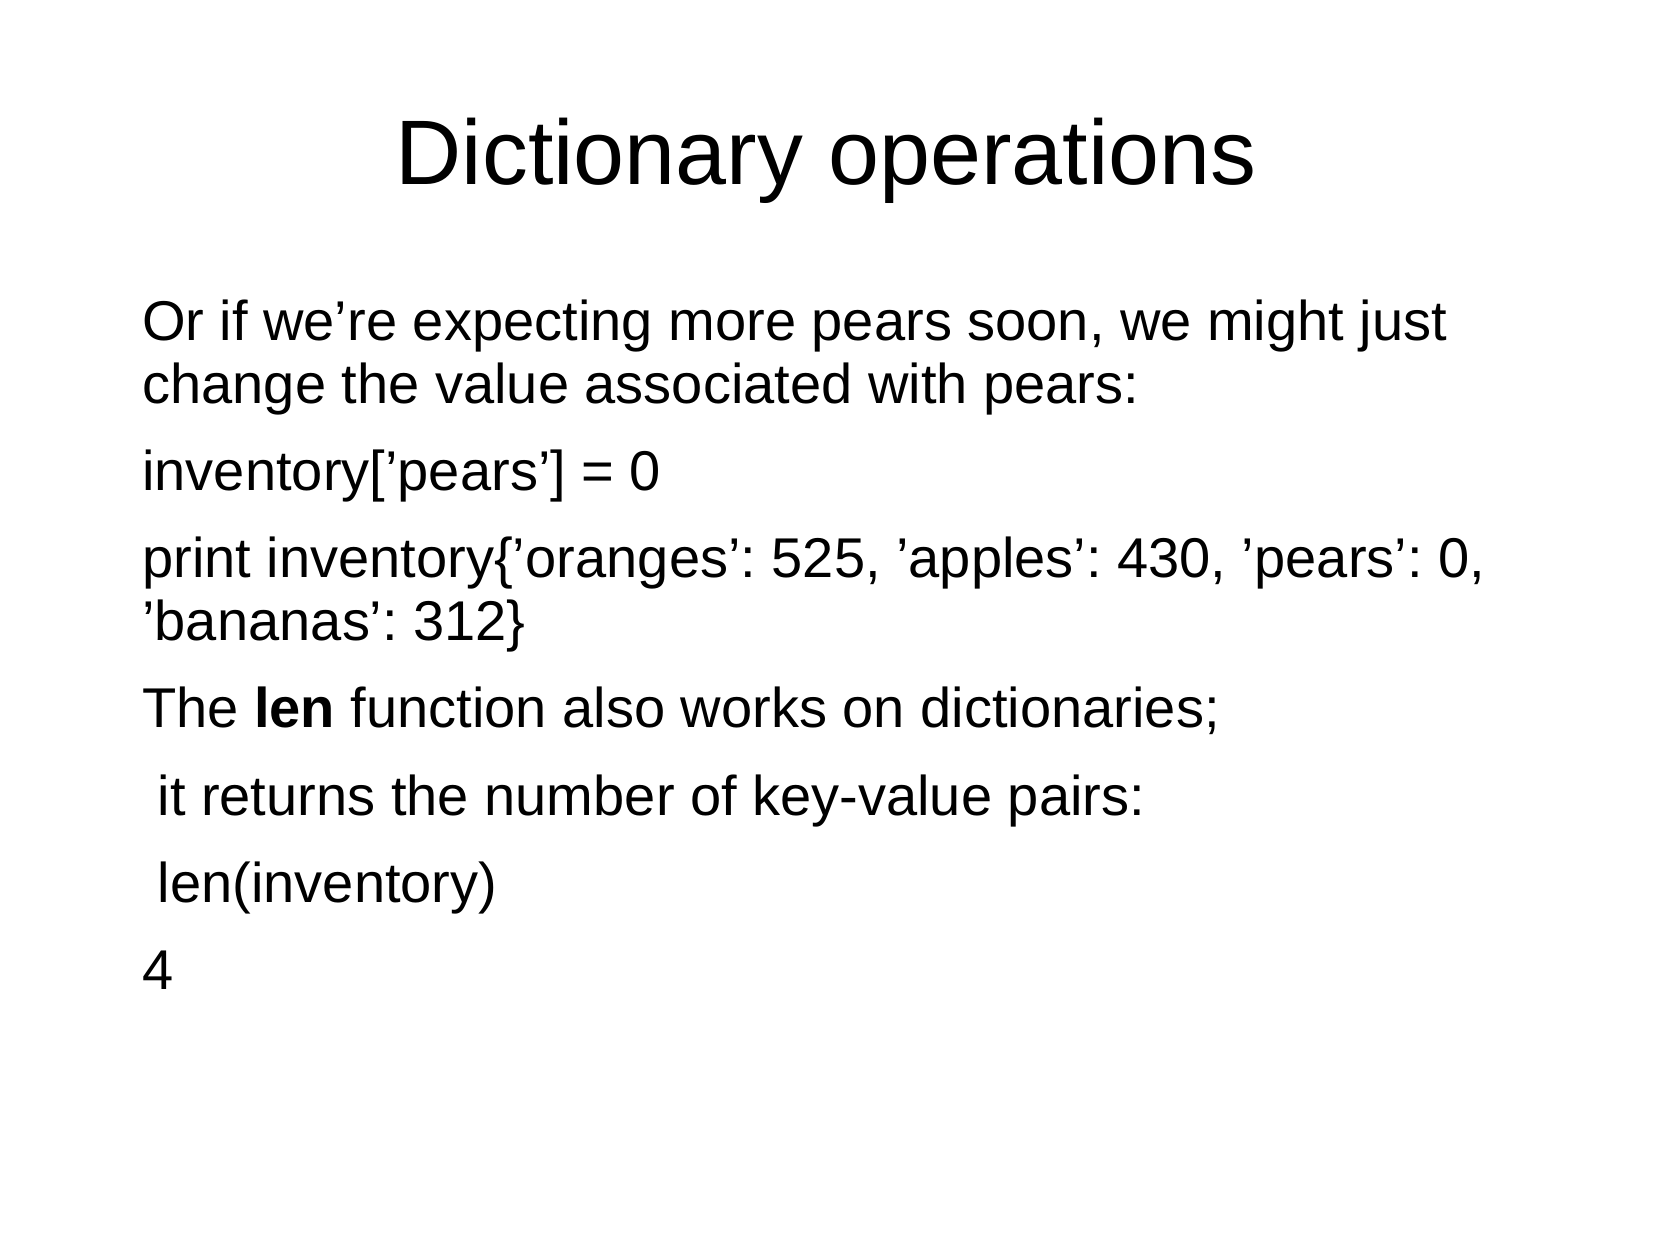

# Dictionary operations
Or if we’re expecting more pears soon, we might just change the value associated with pears:
inventory[’pears’] = 0
print inventory{’oranges’: 525, ’apples’: 430, ’pears’: 0, ’bananas’: 312}
The len function also works on dictionaries;
 it returns the number of key-value pairs:
 len(inventory)
4